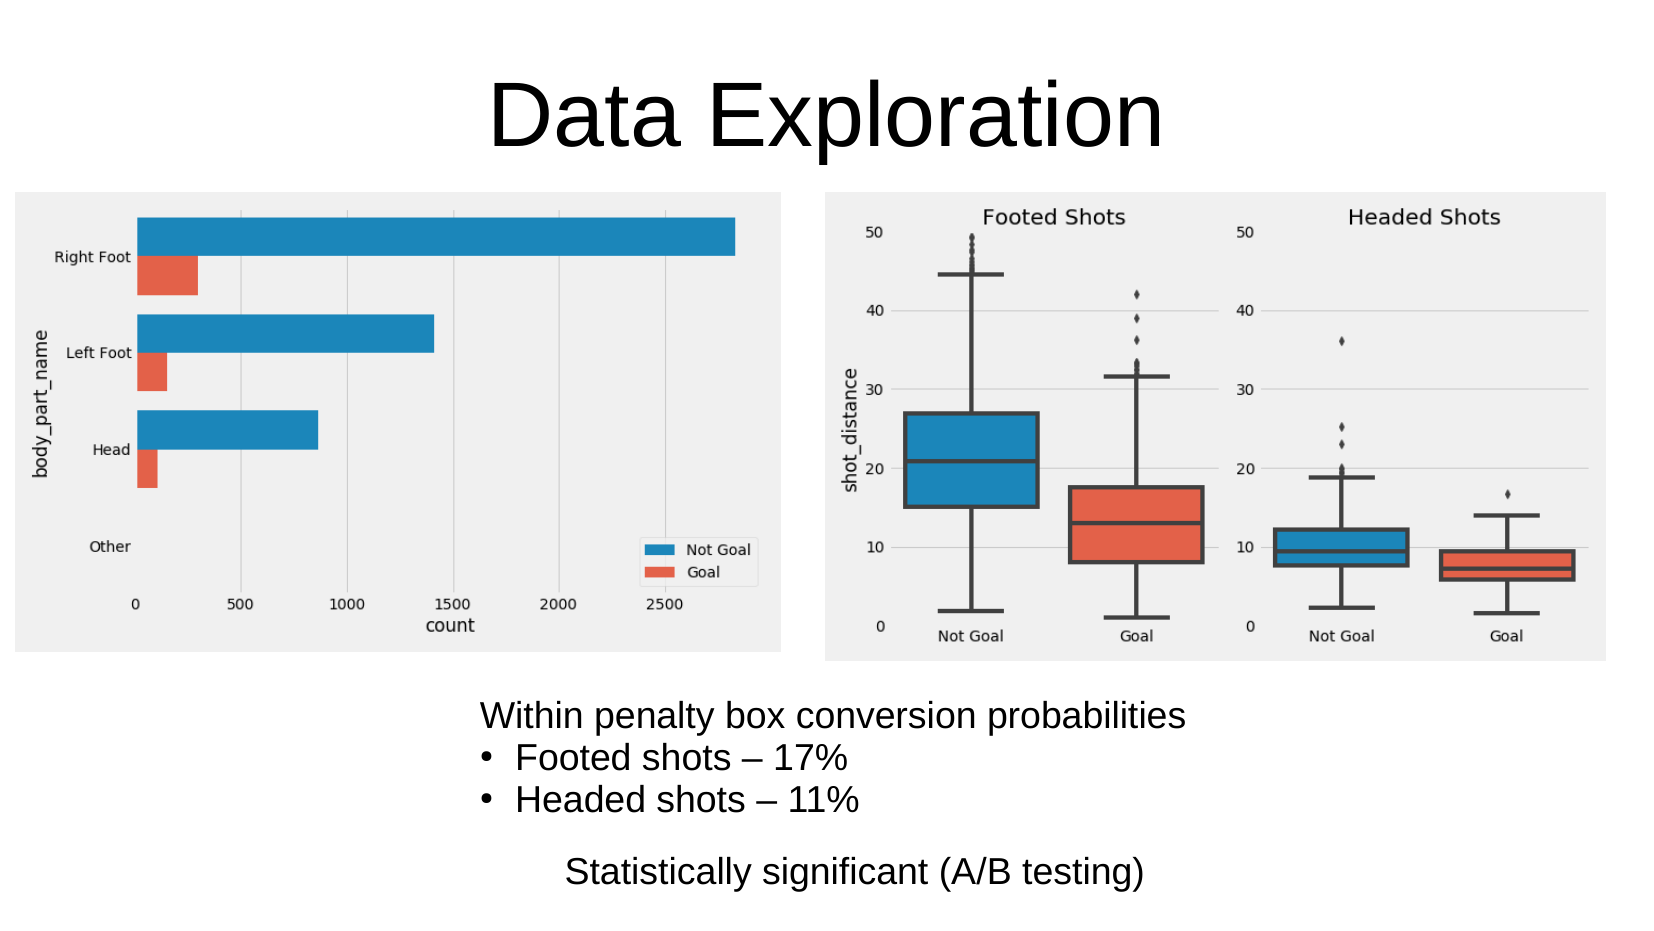

# Data Exploration
Within penalty box conversion probabilities
Footed shots – 17%
Headed shots – 11%
Statistically significant (A/B testing)